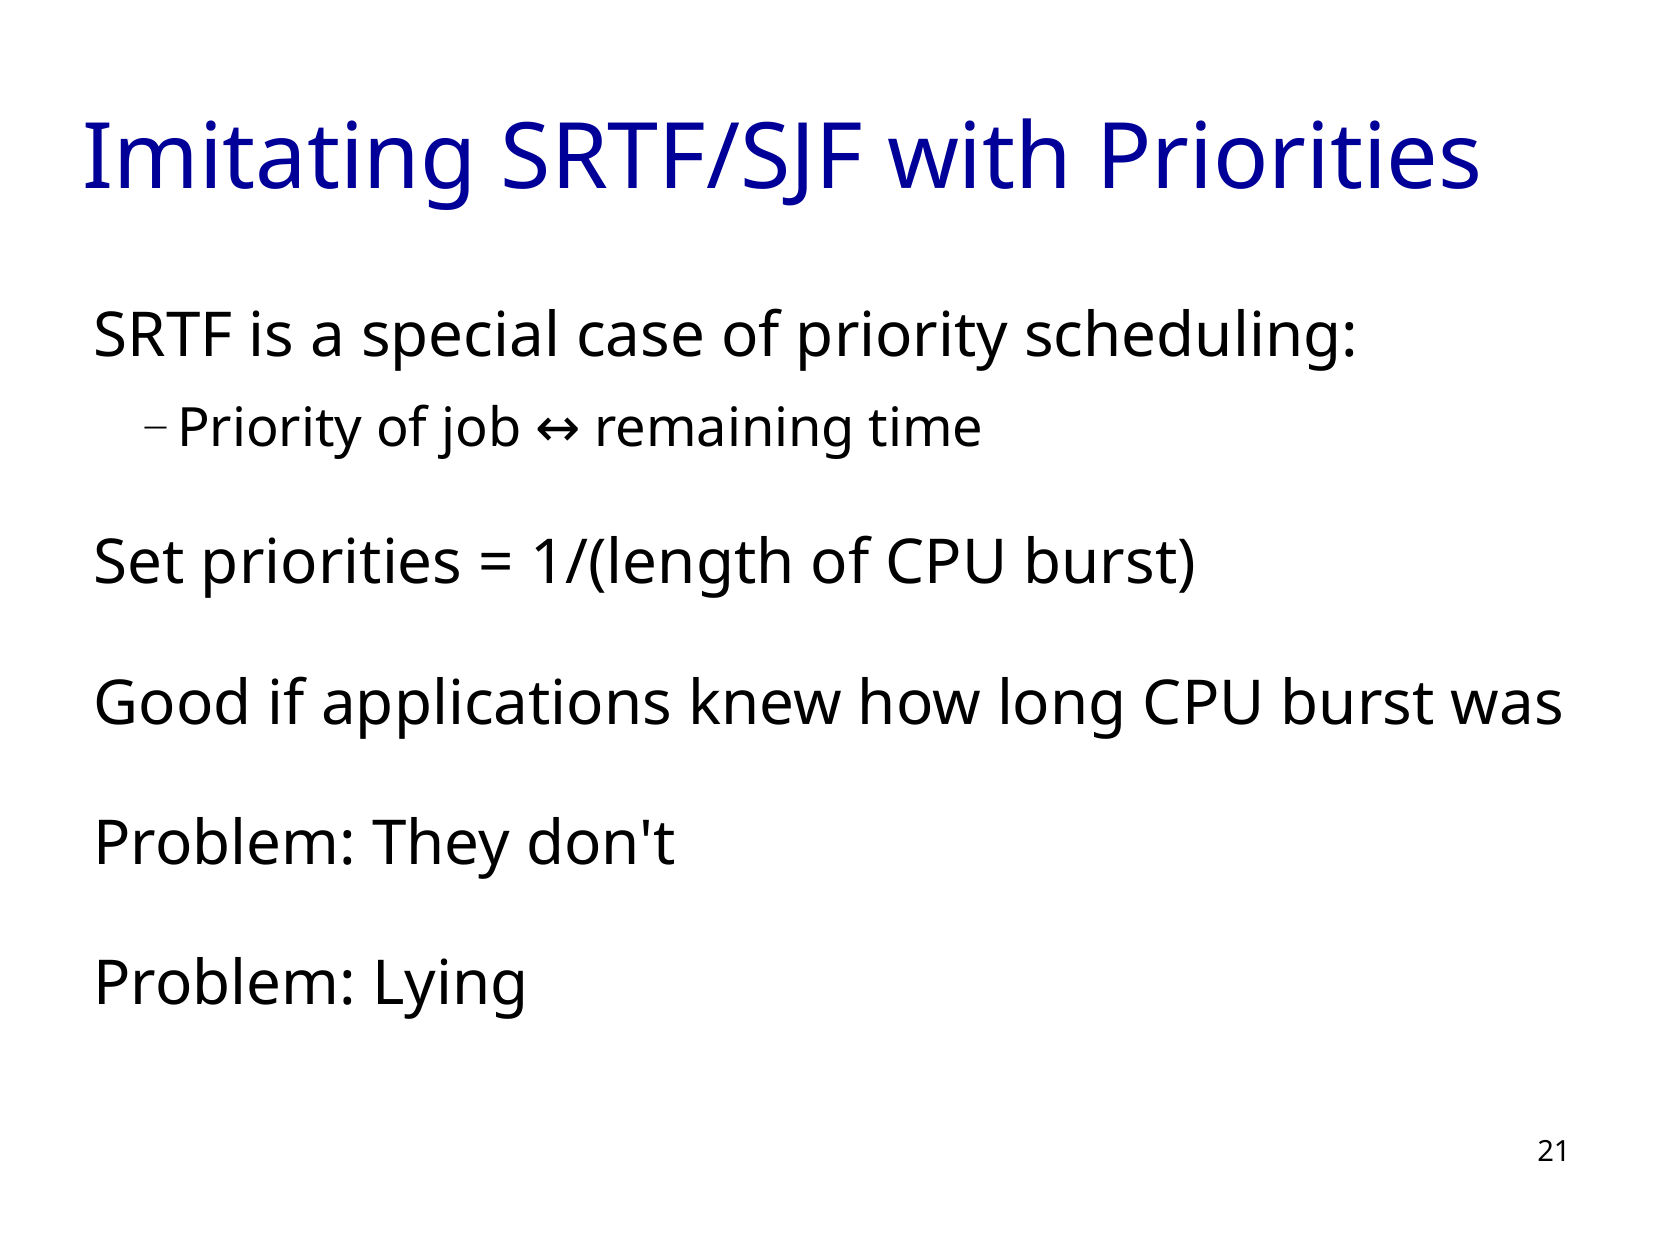

# Imitating SRTF/SJF with Priorities
SRTF is a special case of priority scheduling:
Priority of job ↔ remaining time
Set priorities = 1/(length of CPU burst)
Good if applications knew how long CPU burst was
Problem: They don't
Problem: Lying
21